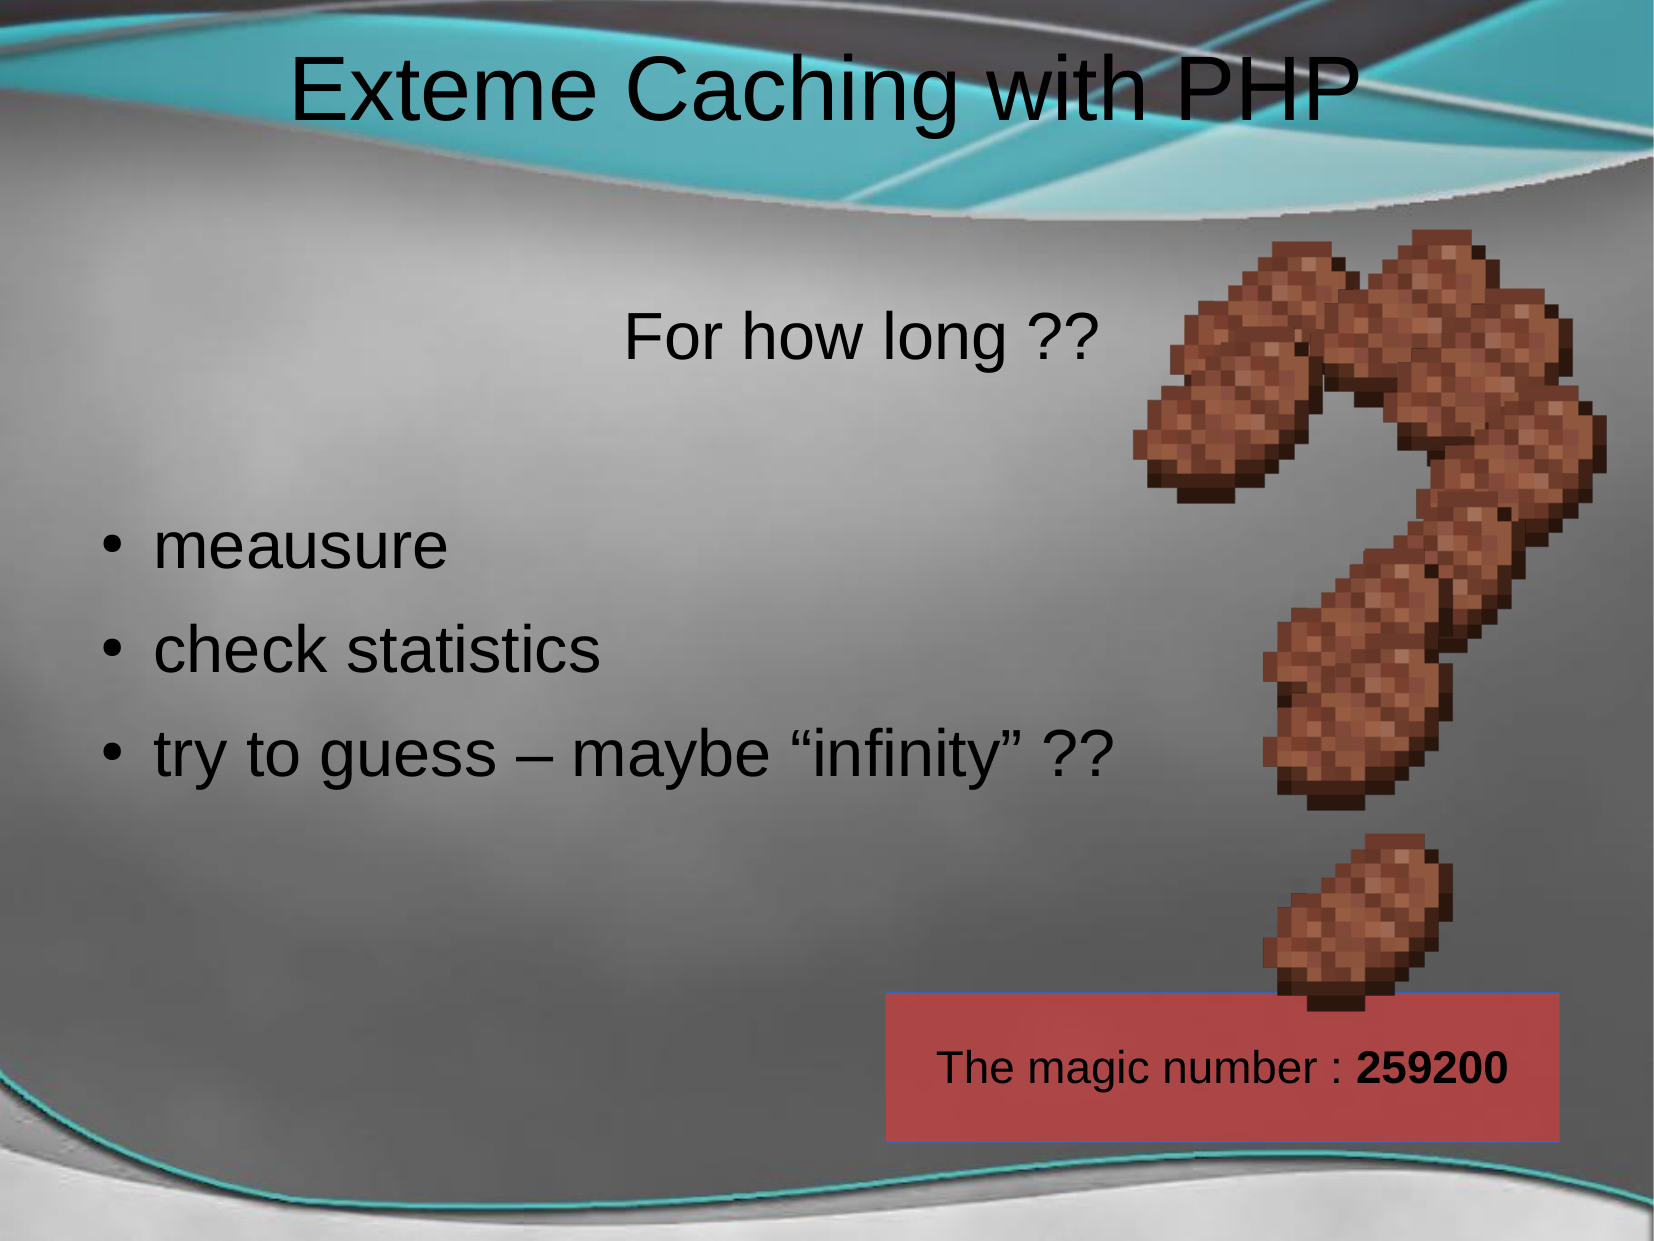

Exteme Caching with PHP
# For how long ??
meausure
check statistics
try to guess – maybe “infinity” ??
The magic number : 259200